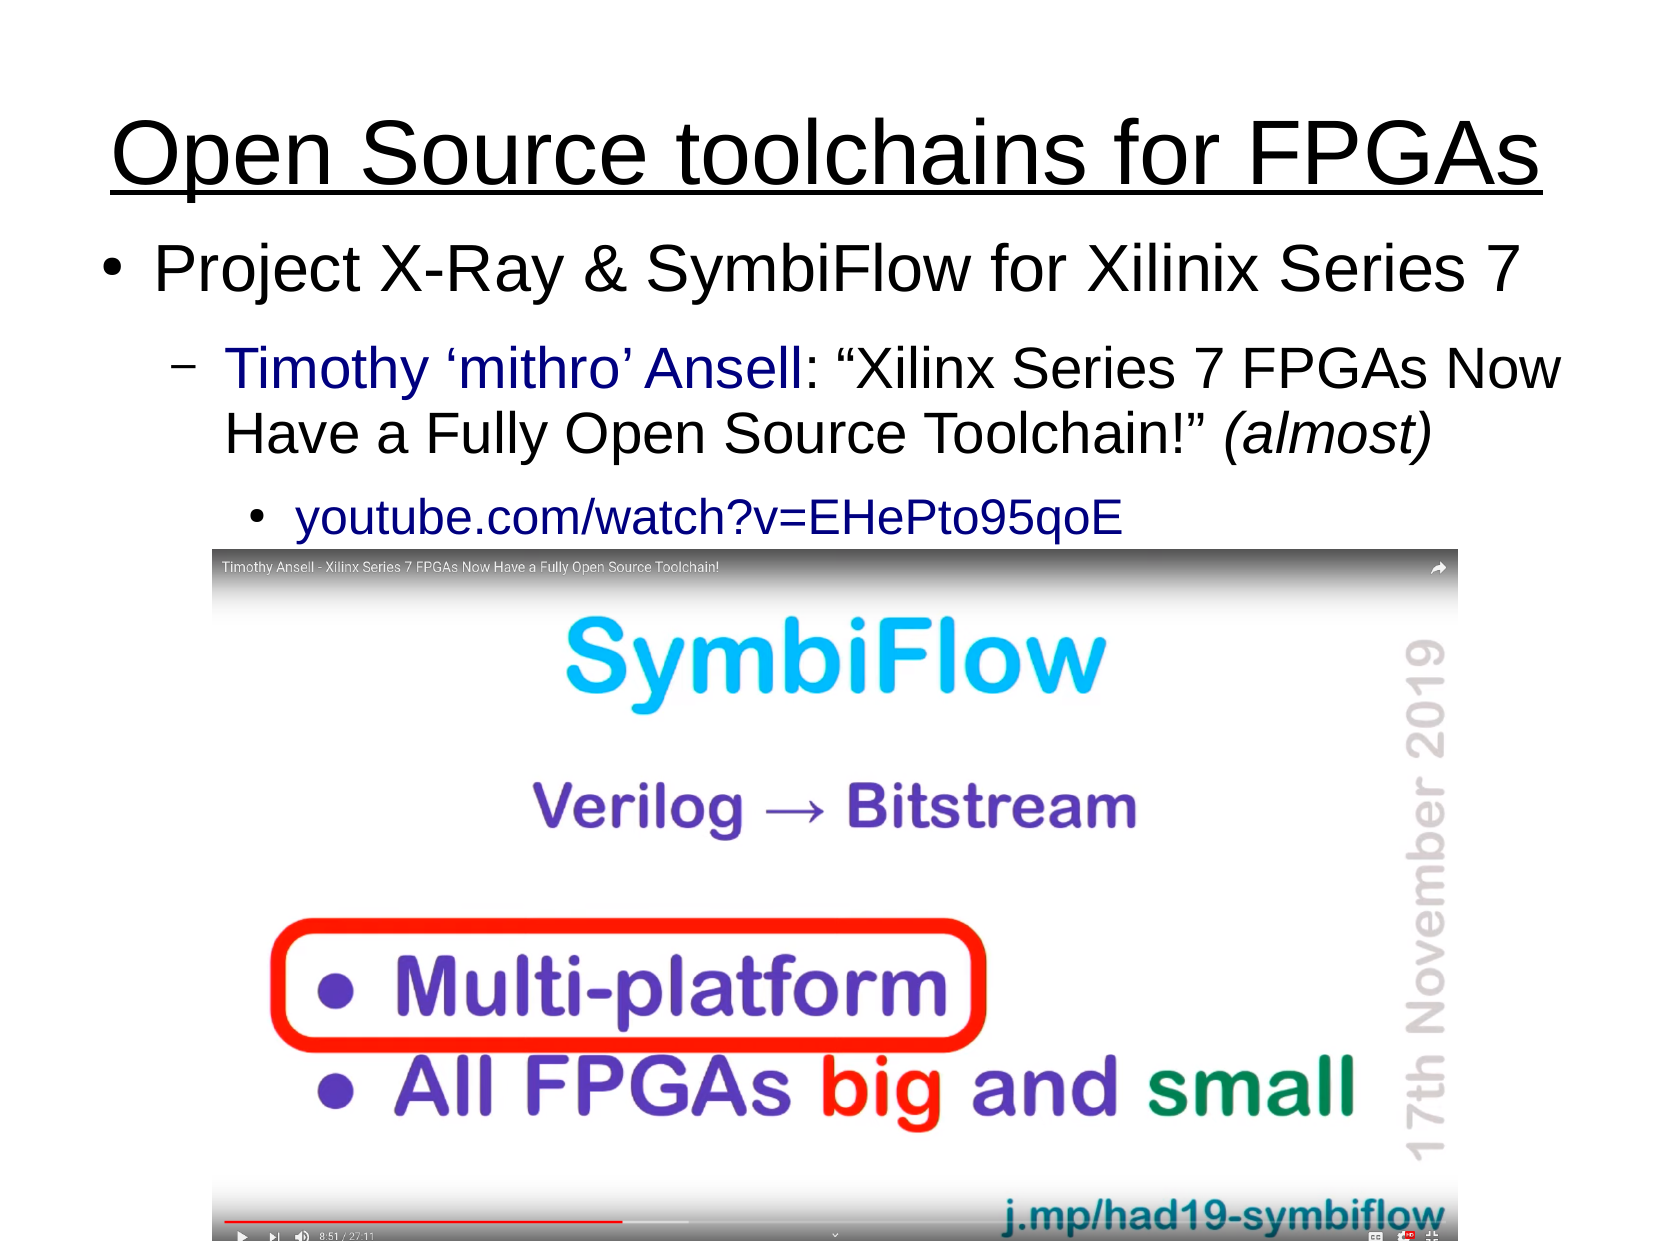

Open Source toolchains for FPGAs
# Project X-Ray & SymbiFlow for Xilinix Series 7
Timothy ‘mithro’ Ansell: “Xilinx Series 7 FPGAs Now Have a Fully Open Source Toolchain!” (almost)
youtube.com/watch?v=EHePto95qoE